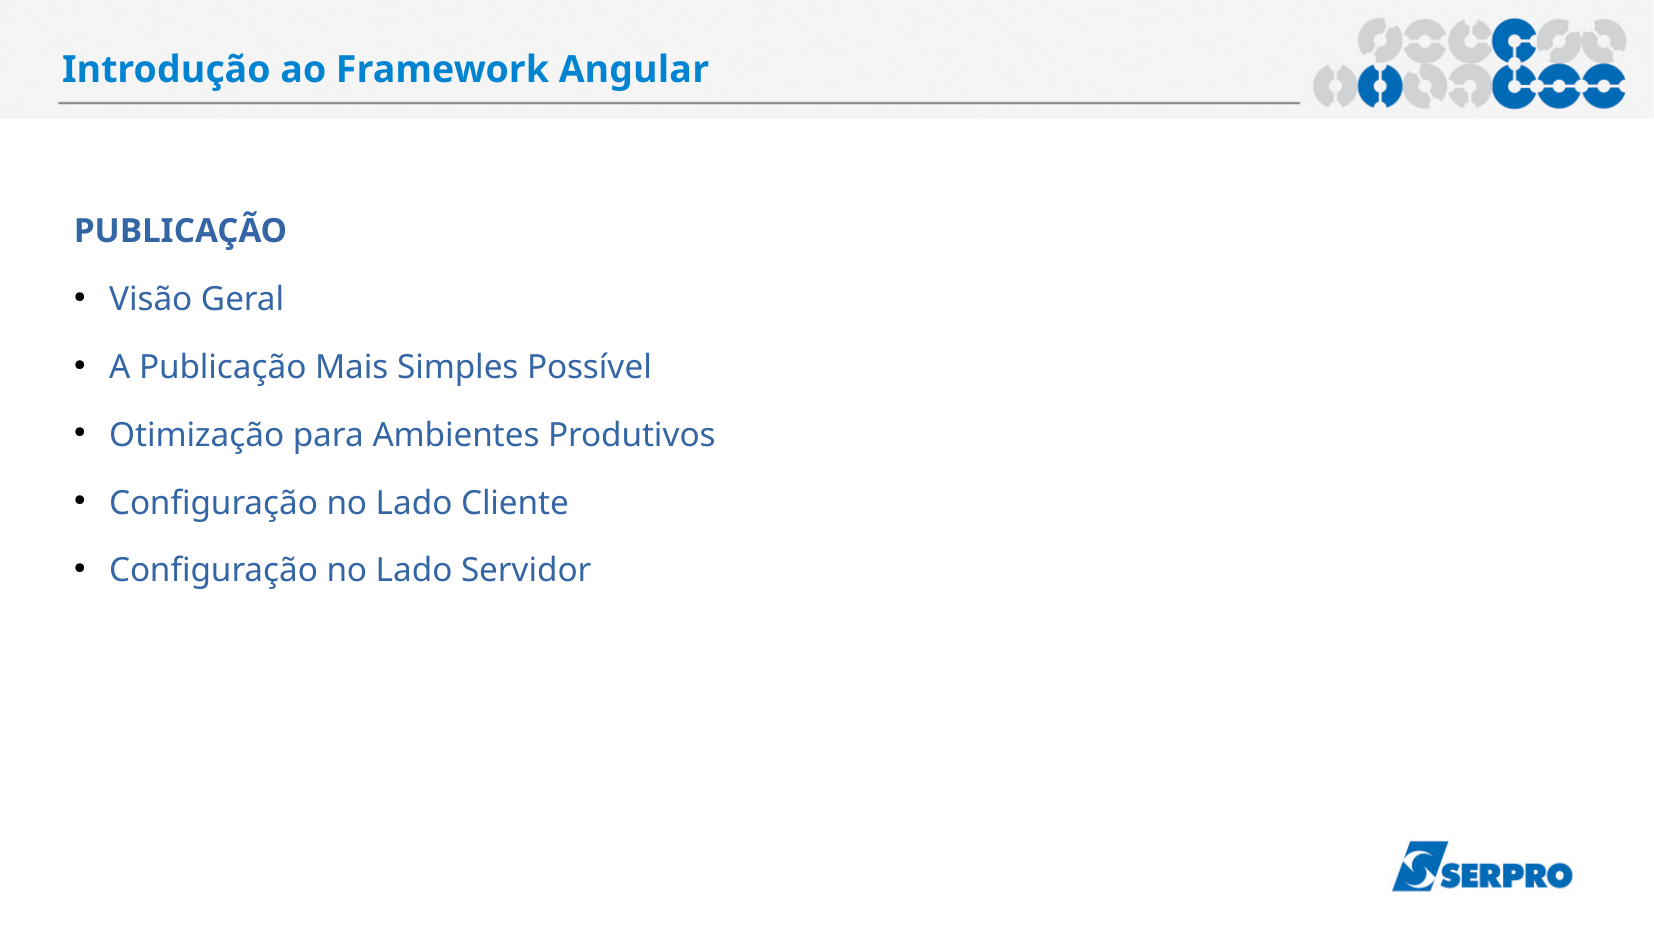

Introdução ao Framework Angular
PUBLICAÇÃO
Visão Geral
A Publicação Mais Simples Possível
Otimização para Ambientes Produtivos
Configuração no Lado Cliente
Configuração no Lado Servidor